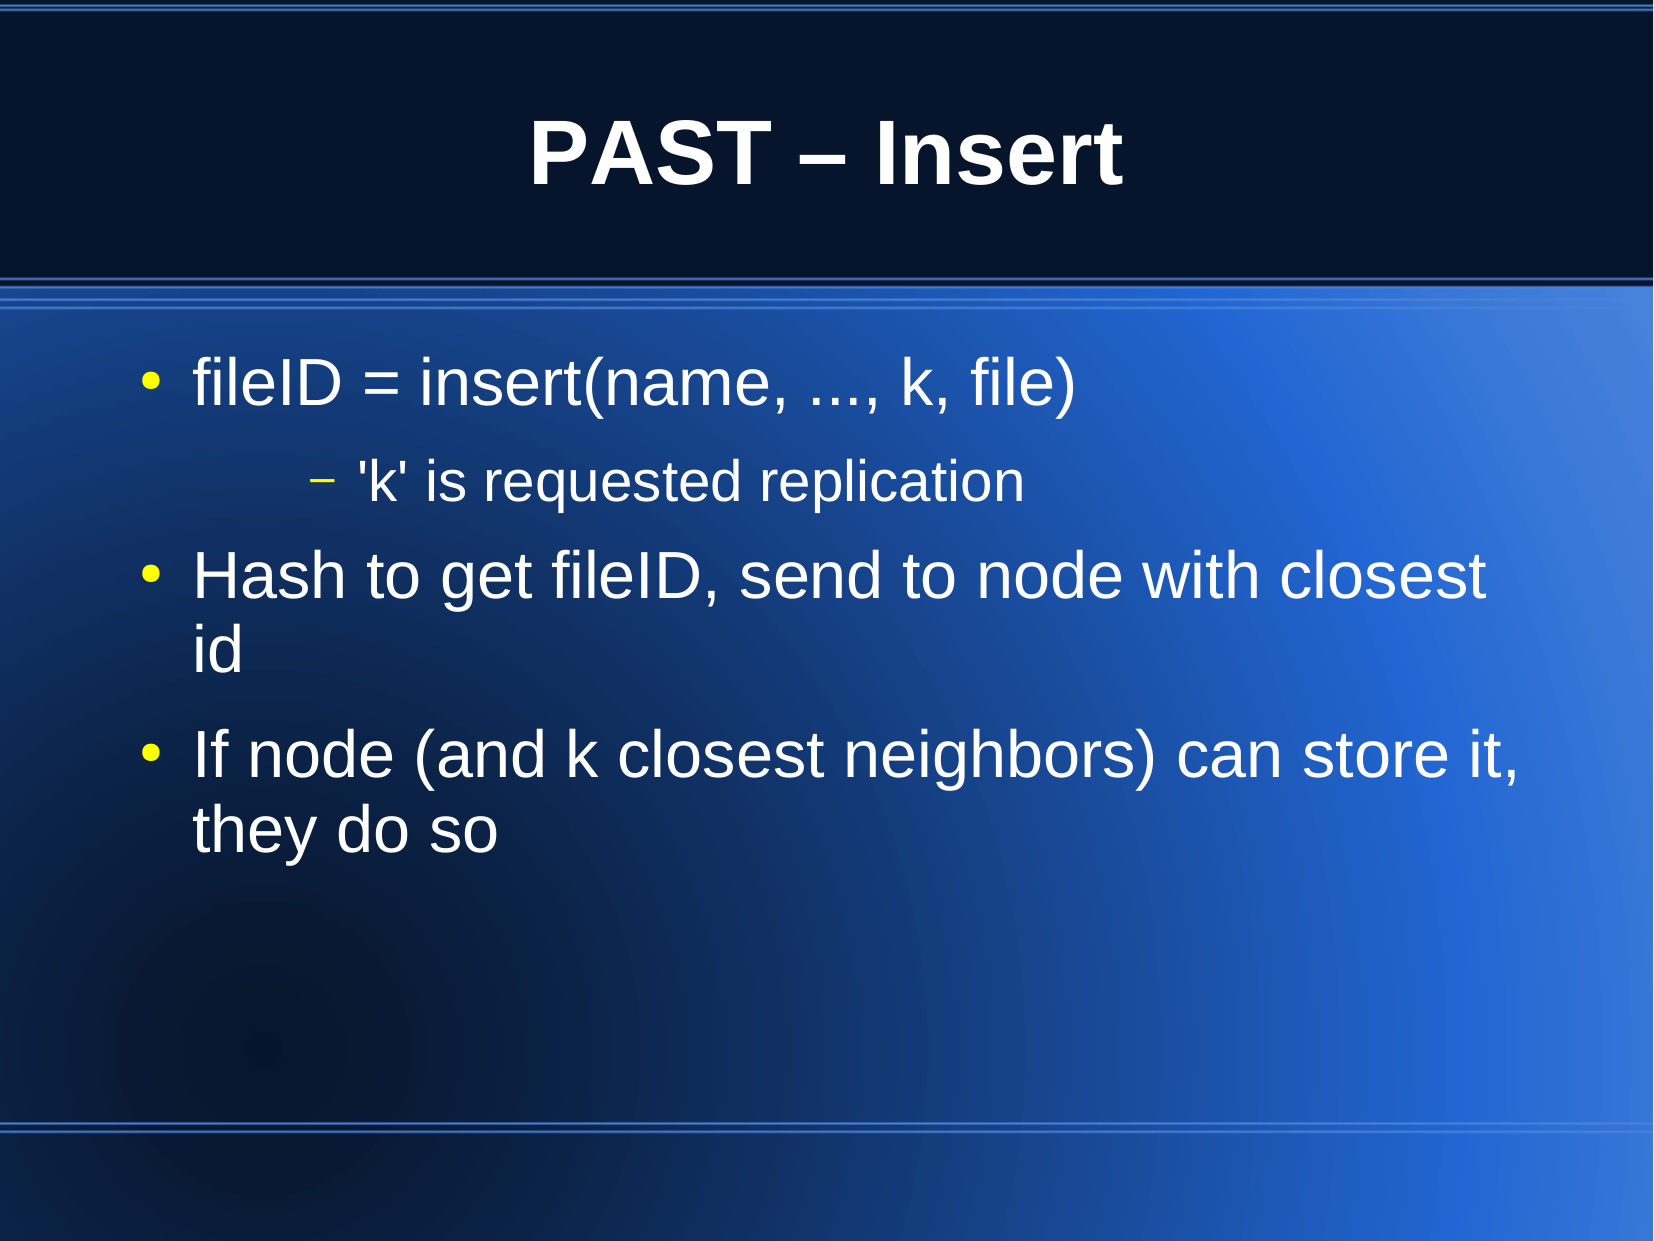

# PAST – Insert
fileID = insert(name, ..., k, file)
'k' is requested replication
Hash to get fileID, send to node with closest id
If node (and k closest neighbors) can store it, they do so